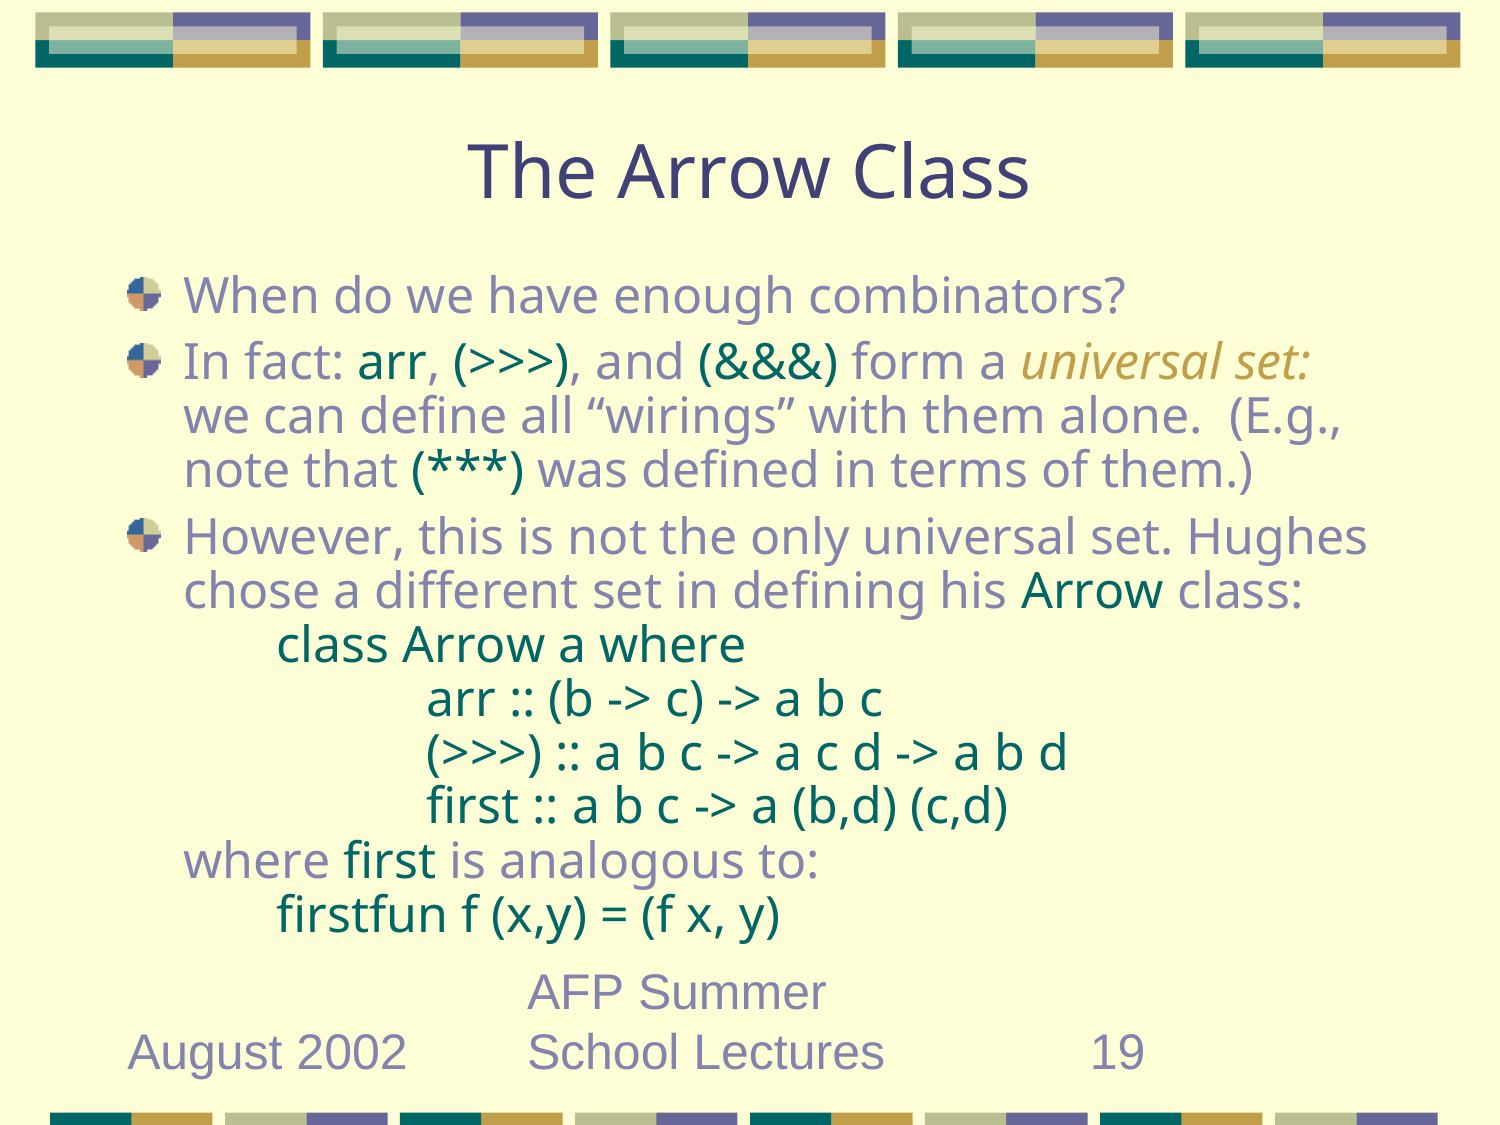

# The Arrow Class
When do we have enough combinators?
In fact: arr, (>>>), and (&&&) form a universal set: we can define all “wirings” with them alone. (E.g., note that (***) was defined in terms of them.)‏
However, this is not the only universal set. Hughes chose a different set in defining his Arrow class:
	class Arrow a where
		arr :: (b -> c) -> a b c
		(>>>) :: a b c -> a c d -> a b d
		first :: a b c -> a (b,d) (c,d)
where first is analogous to:
	firstfun f (x,y) = (f x, y)‏
August 2002
19